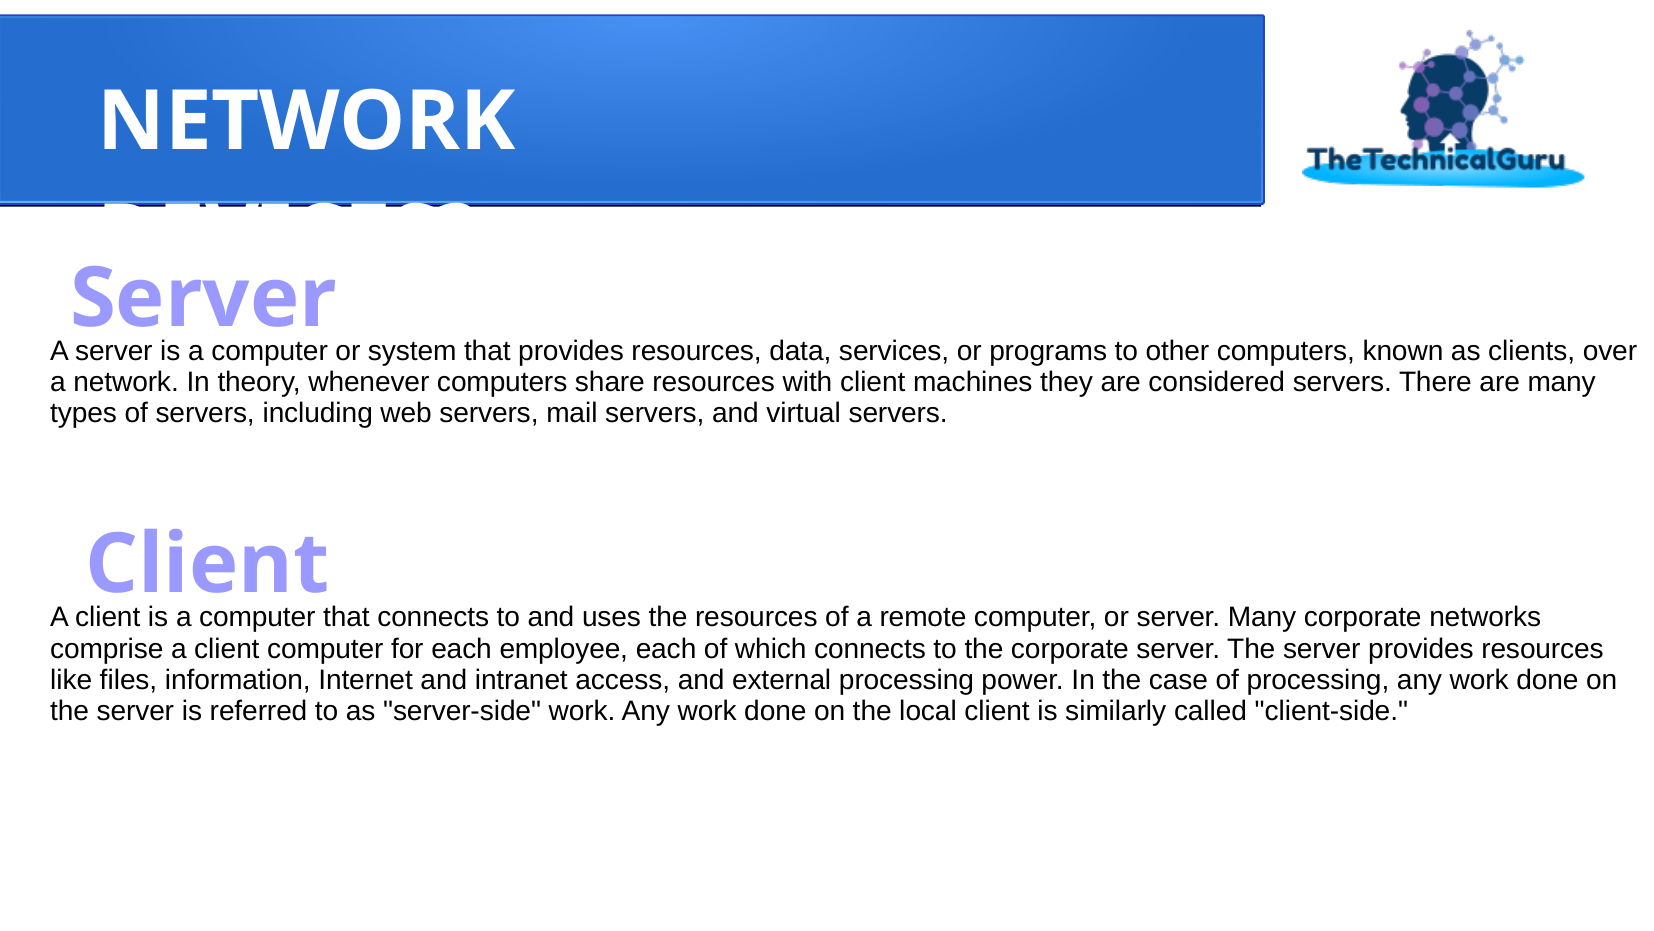

NETWORK DEVICES?
Server
A server is a computer or system that provides resources, data, services, or programs to other computers, known as clients, over a network. In theory, whenever computers share resources with client machines they are considered servers. There are many types of servers, including web servers, mail servers, and virtual servers.
Client
A client is a computer that connects to and uses the resources of a remote computer, or server. Many corporate networks comprise a client computer for each employee, each of which connects to the corporate server. The server provides resources like files, information, Internet and intranet access, and external processing power. In the case of processing, any work done on the server is referred to as "server-side" work. Any work done on the local client is similarly called "client-side."